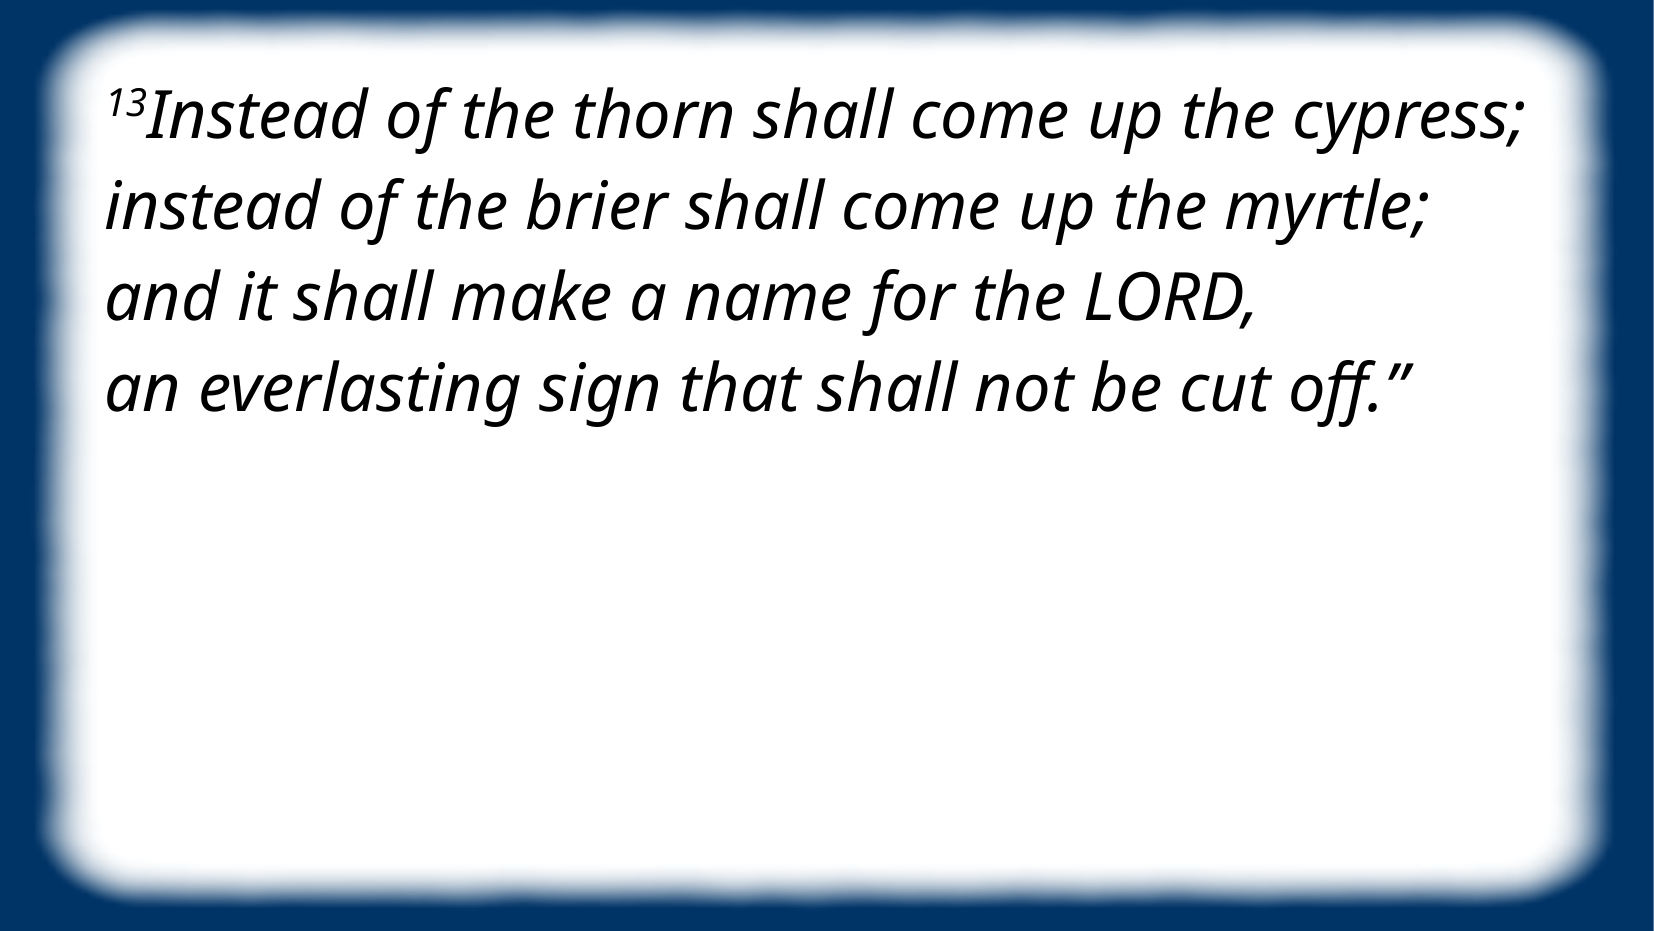

13Instead of the thorn shall come up the cypress;
instead of the brier shall come up the myrtle;
and it shall make a name for the LORD,
an everlasting sign that shall not be cut off.”